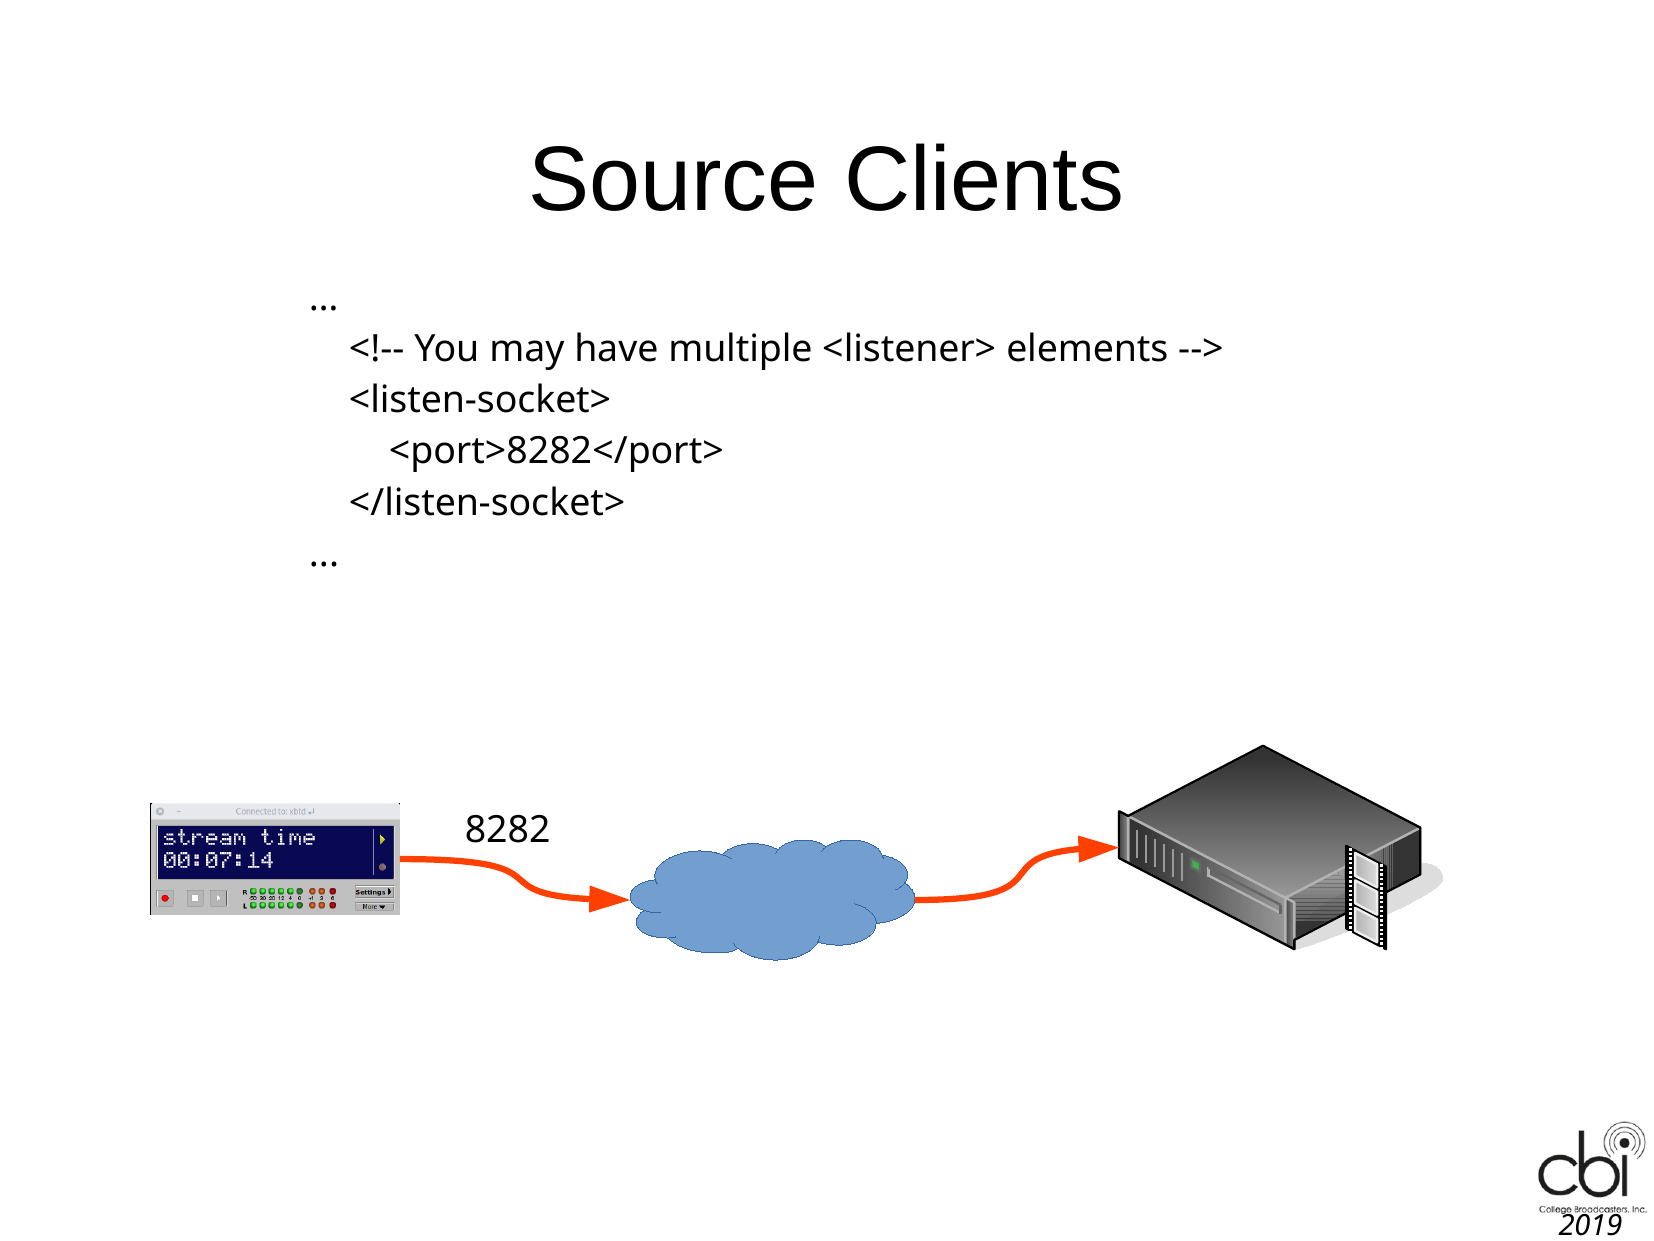

Source Clients
…
 <!-- You may have multiple <listener> elements -->
 <listen-socket>
 <port>8282</port>
 </listen-socket>
...
8282